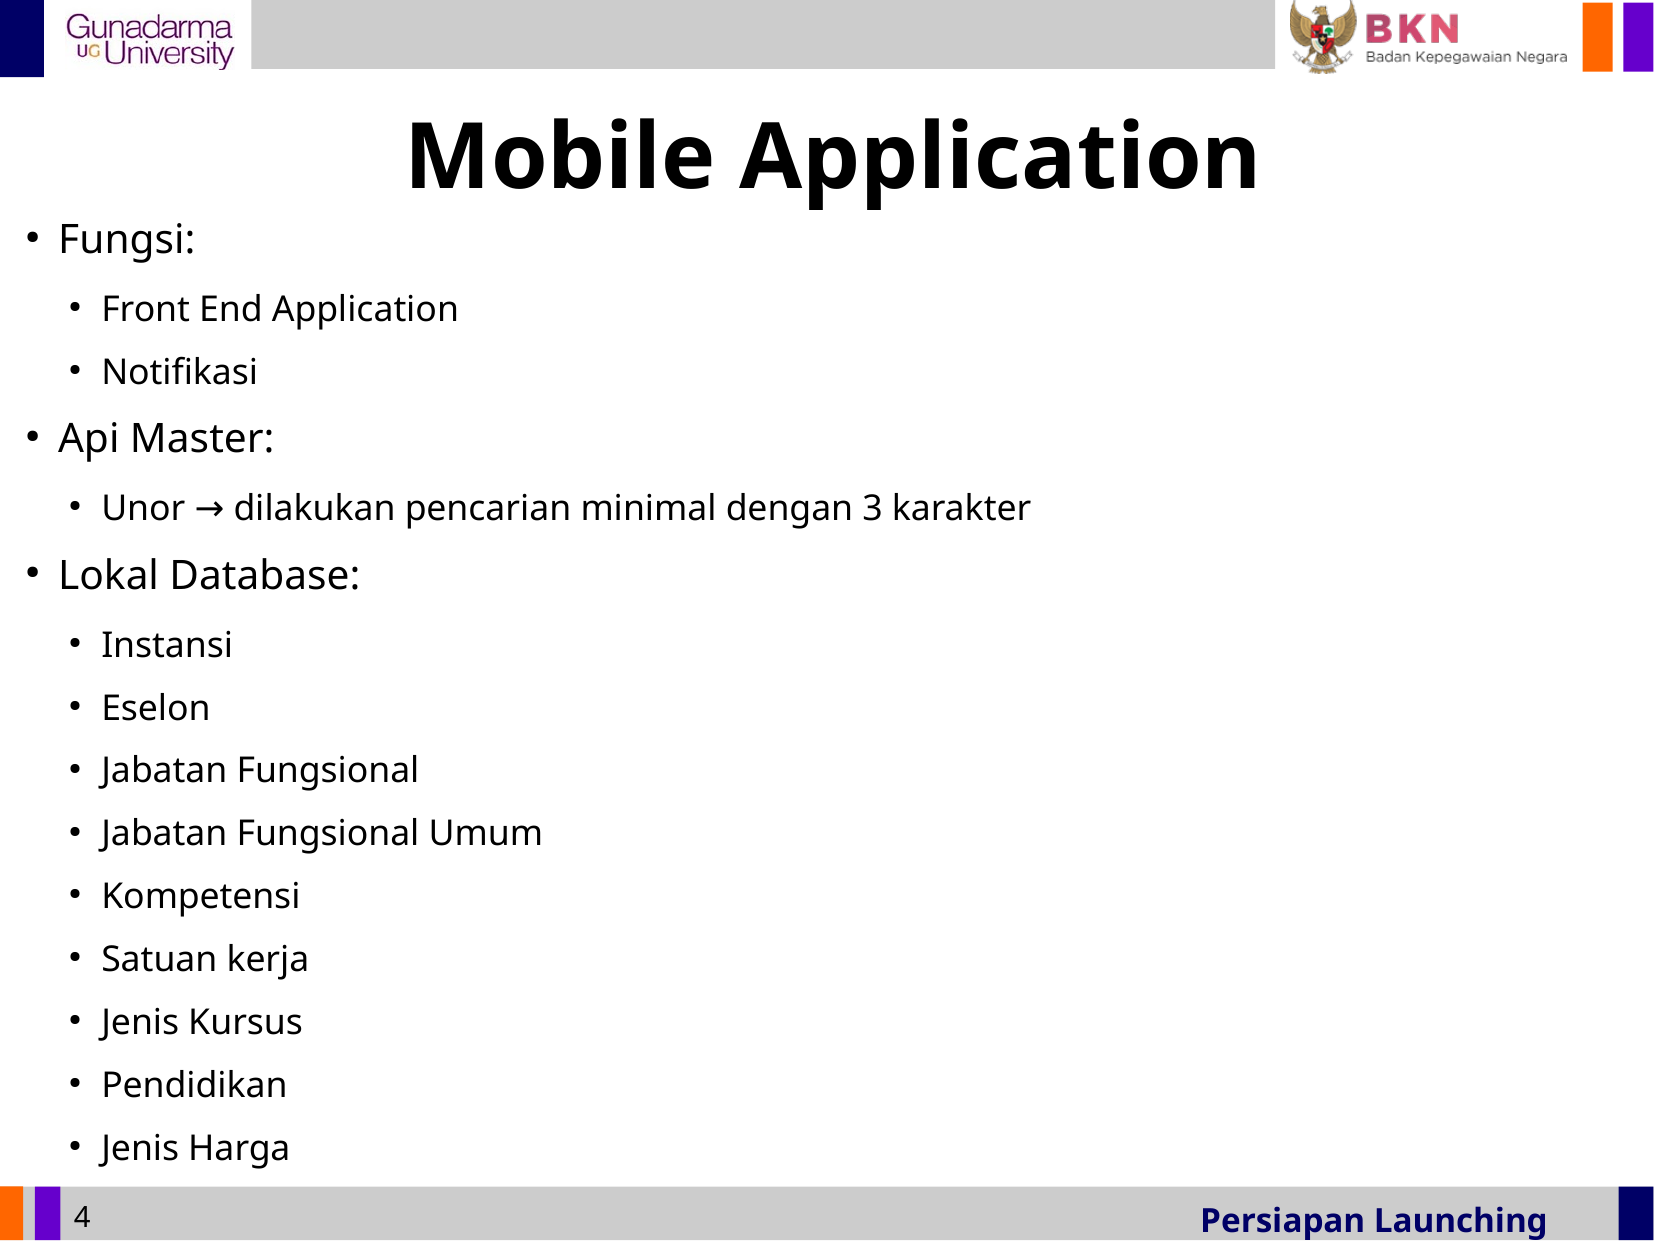

# Mobile Application
Fungsi:
Front End Application
Notifikasi
Api Master:
Unor → dilakukan pencarian minimal dengan 3 karakter
Lokal Database:
Instansi
Eselon
Jabatan Fungsional
Jabatan Fungsional Umum
Kompetensi
Satuan kerja
Jenis Kursus
Pendidikan
Jenis Harga